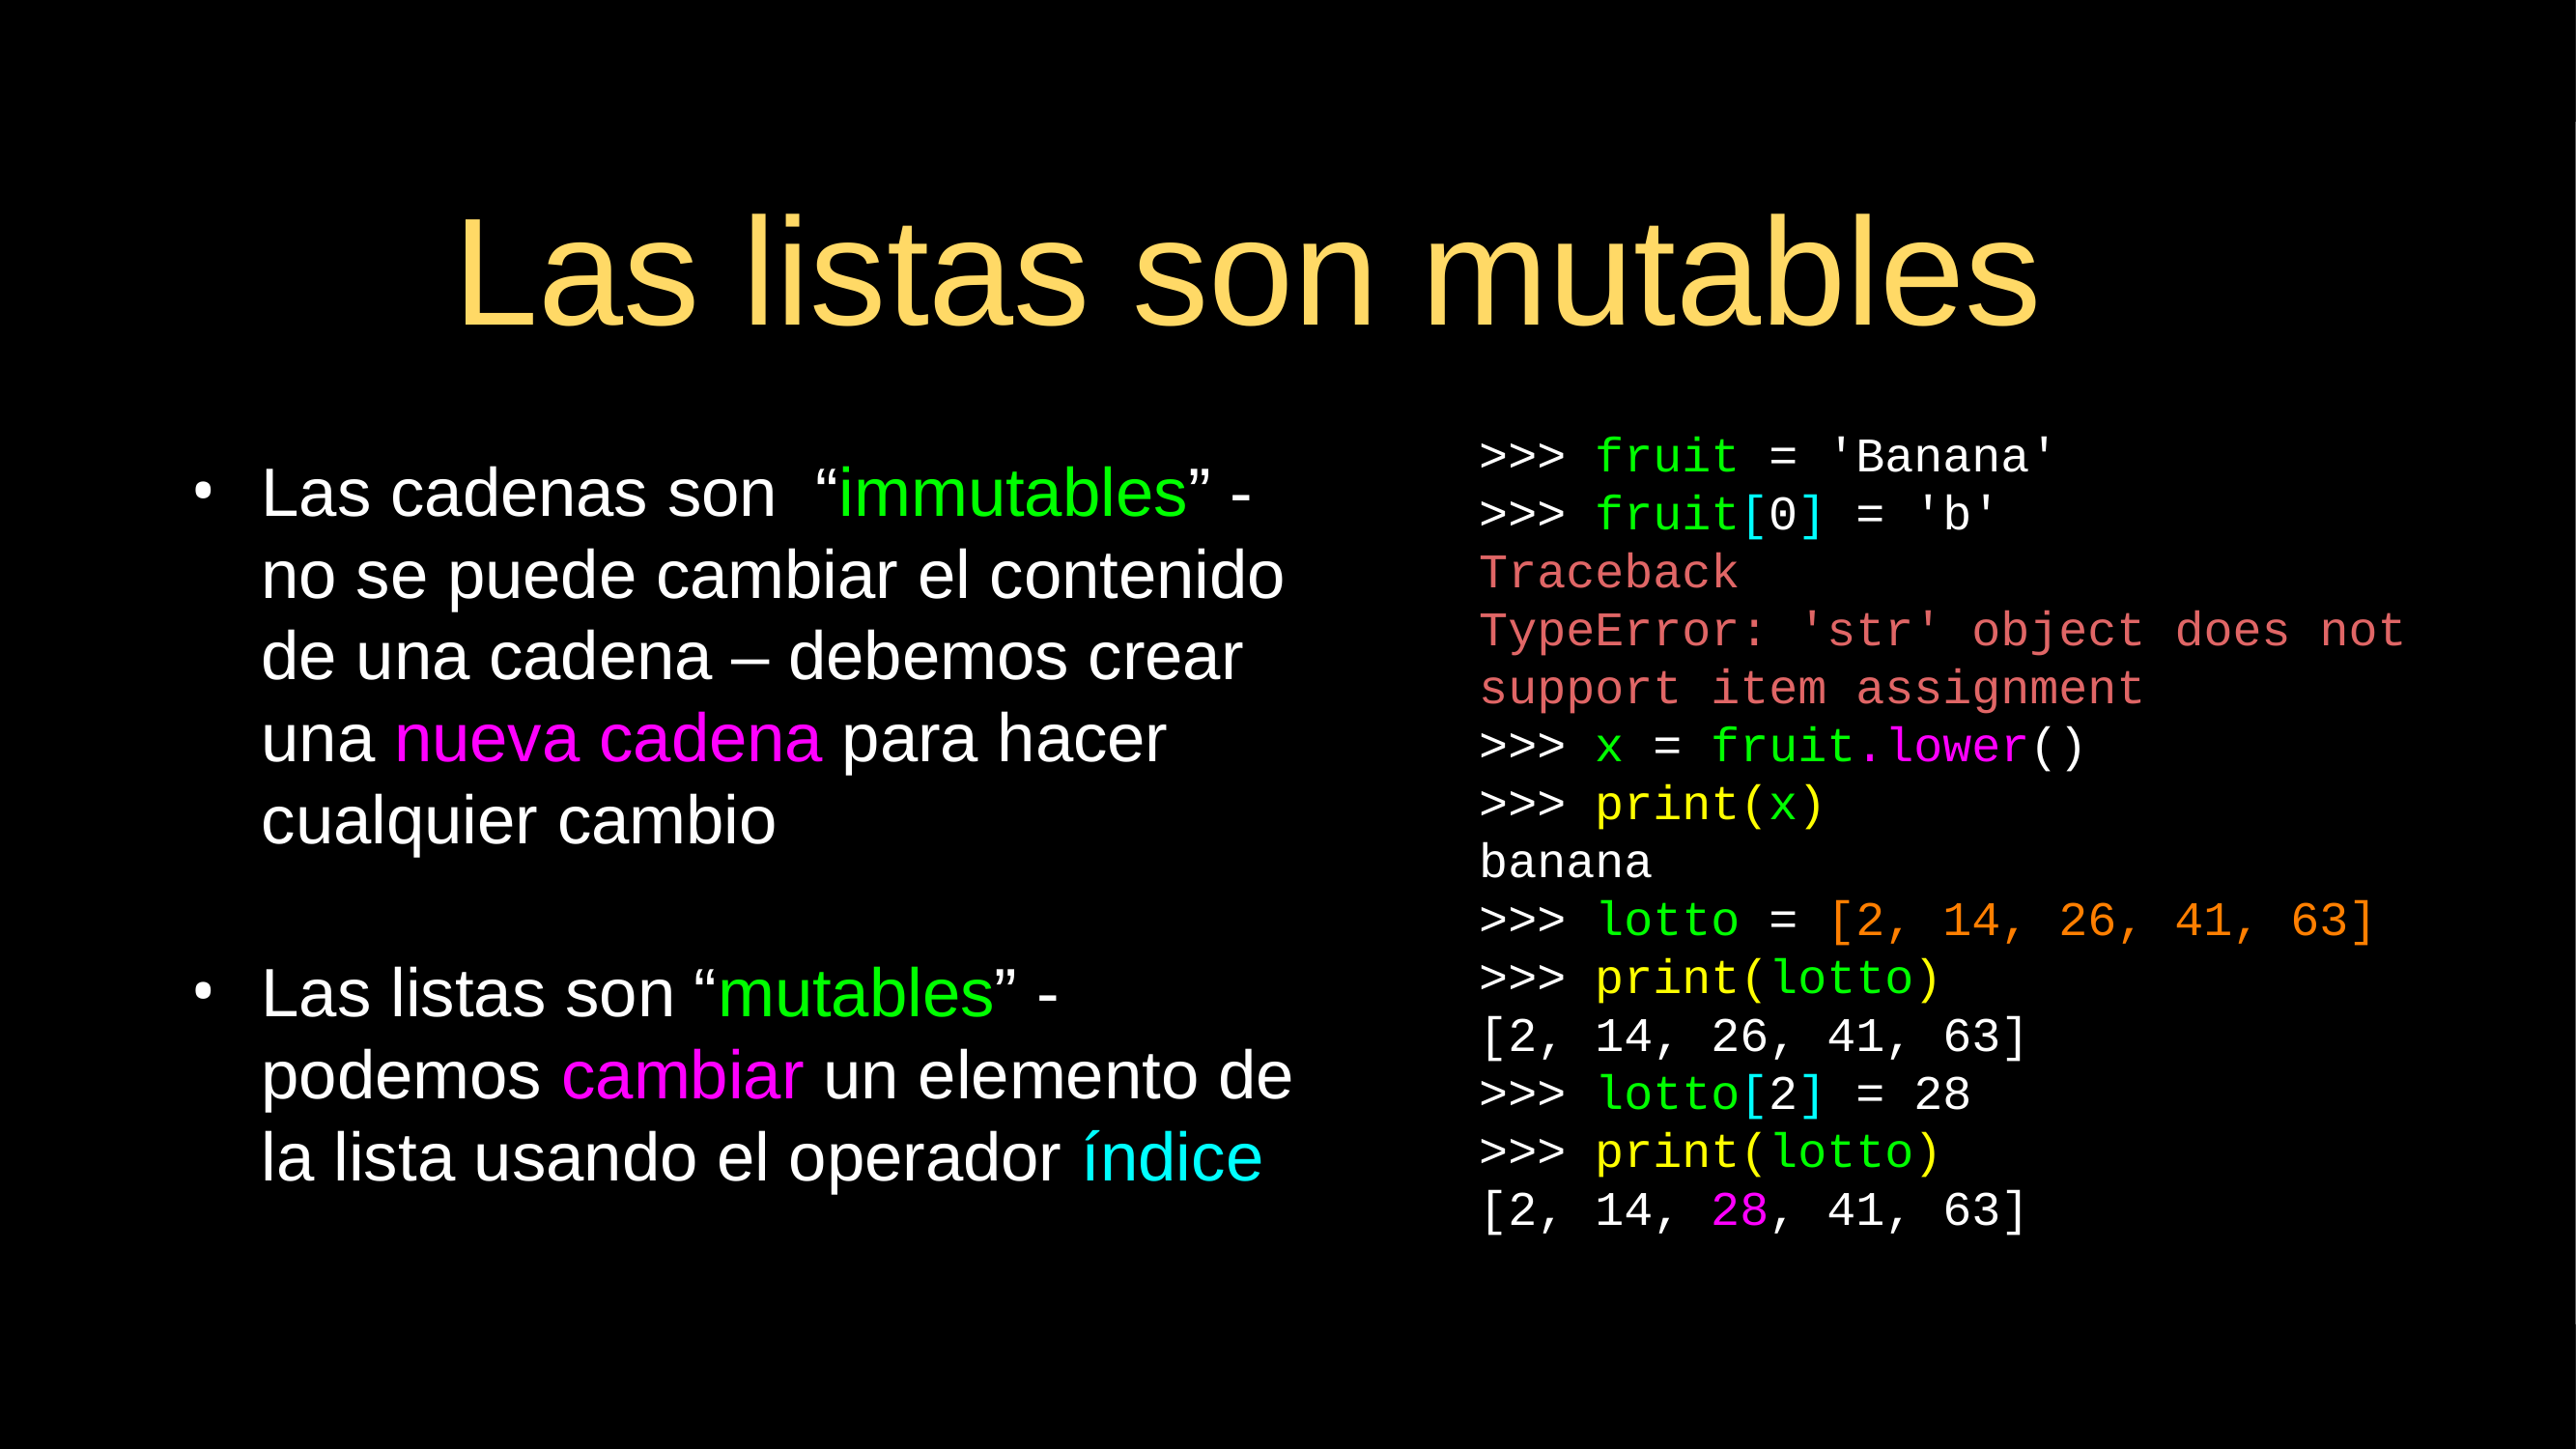

# Las listas son mutables
>>> fruit = 'Banana'
>>> fruit[0] = 'b'
Traceback
TypeError: 'str' object does not
support item assignment
>>> x = fruit.lower()
>>> print(x)
banana
>>> lotto = [2, 14, 26, 41, 63]
>>> print(lotto)
[2, 14, 26, 41, 63]
>>> lotto[2] = 28
>>> print(lotto)
[2, 14, 28, 41, 63]
Las cadenas son “immutables” - no se puede cambiar el contenido de una cadena – debemos crear una nueva cadena para hacer cualquier cambio
Las listas son “mutables” - podemos cambiar un elemento de la lista usando el operador índice